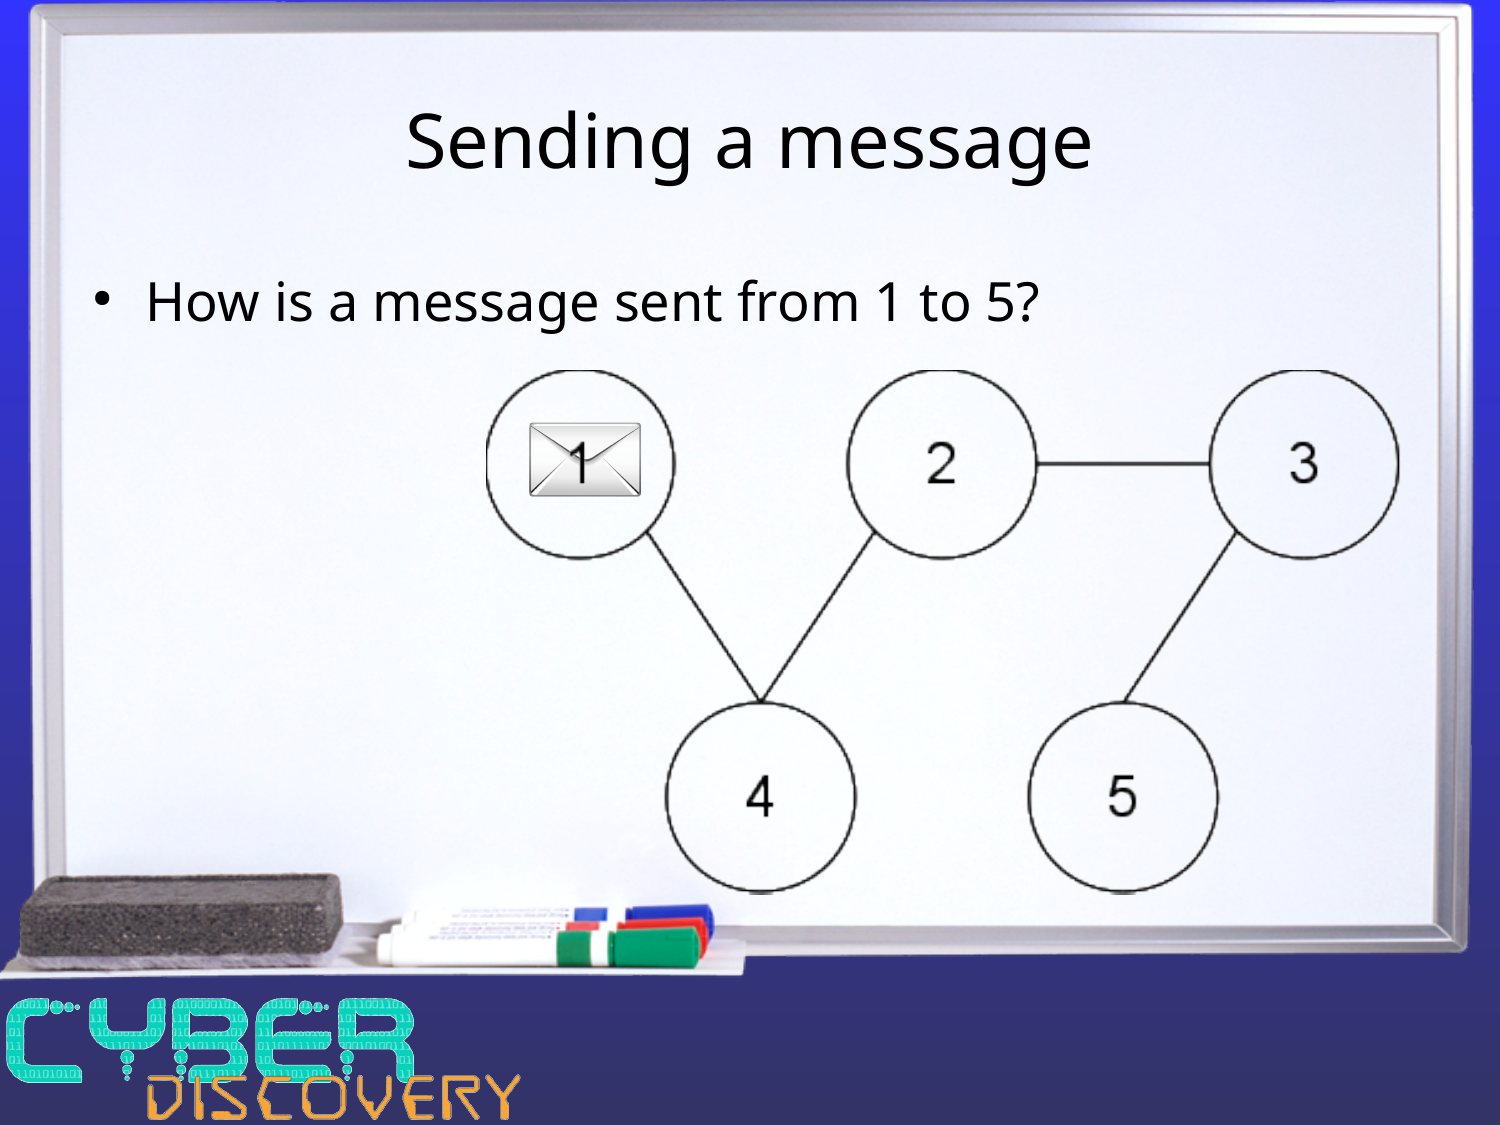

# Sending a message
How is a message sent from 1 to 5?